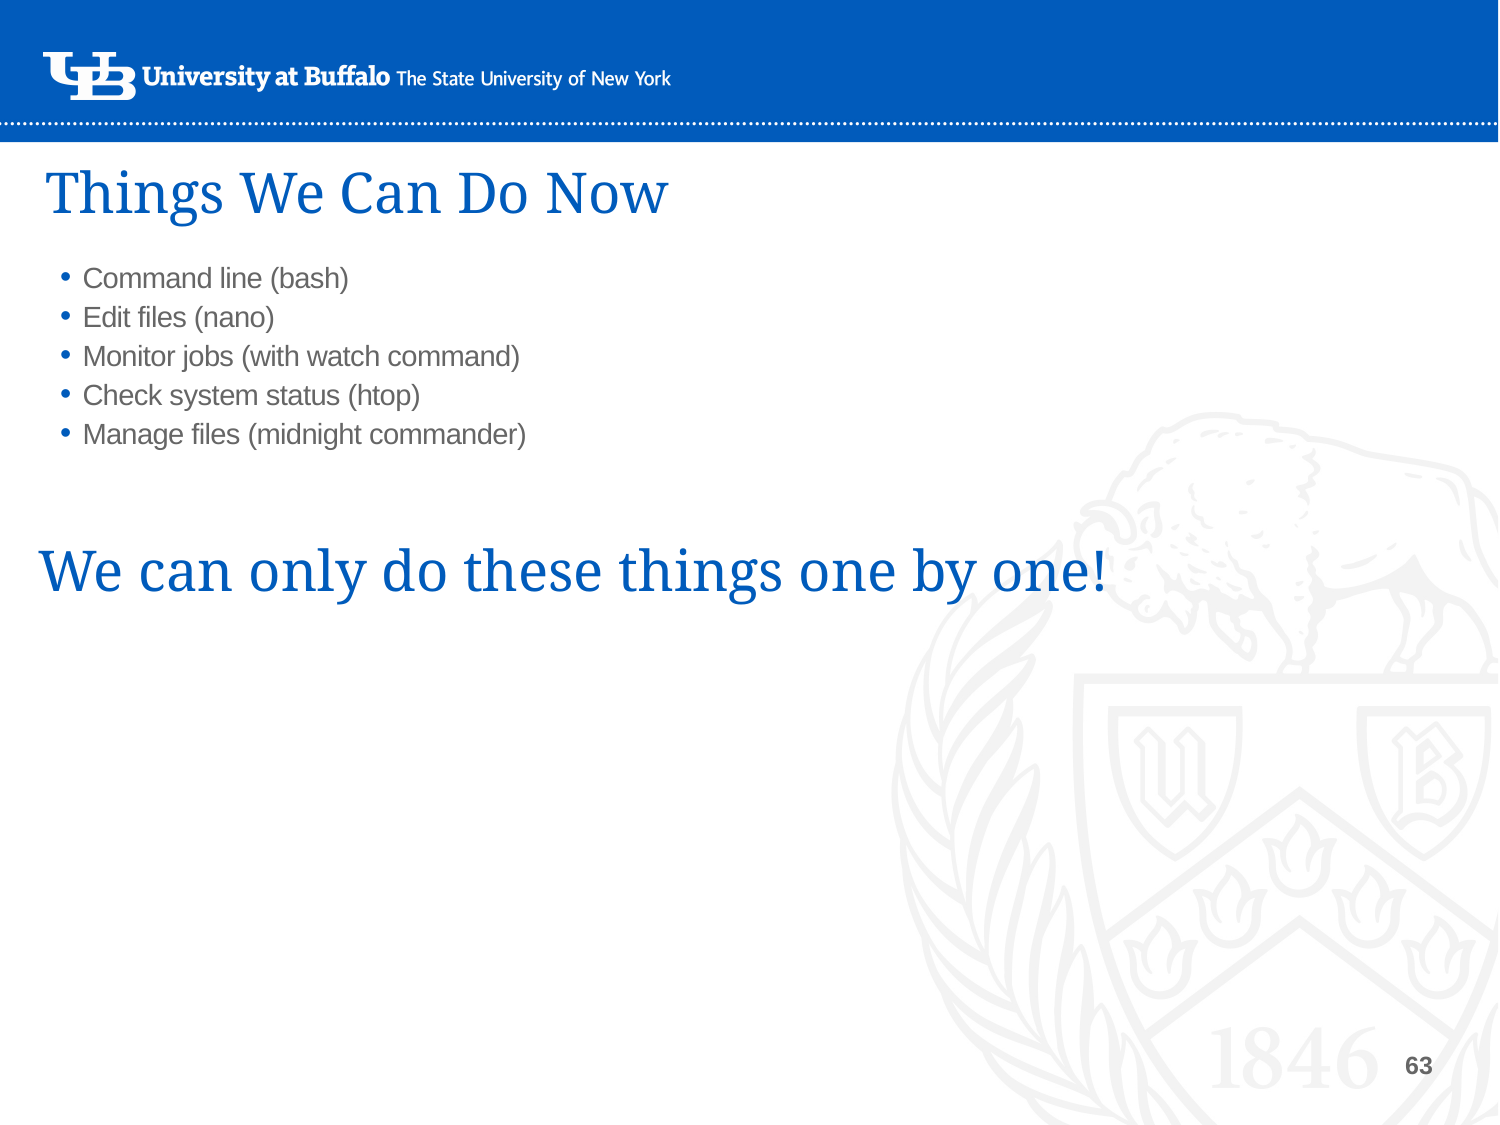

#
Things We Can Do Now
Command line (bash)
Edit files (nano)
Monitor jobs (with watch command)
Check system status (htop)
Manage files (midnight commander)
We can only do these things one by one!